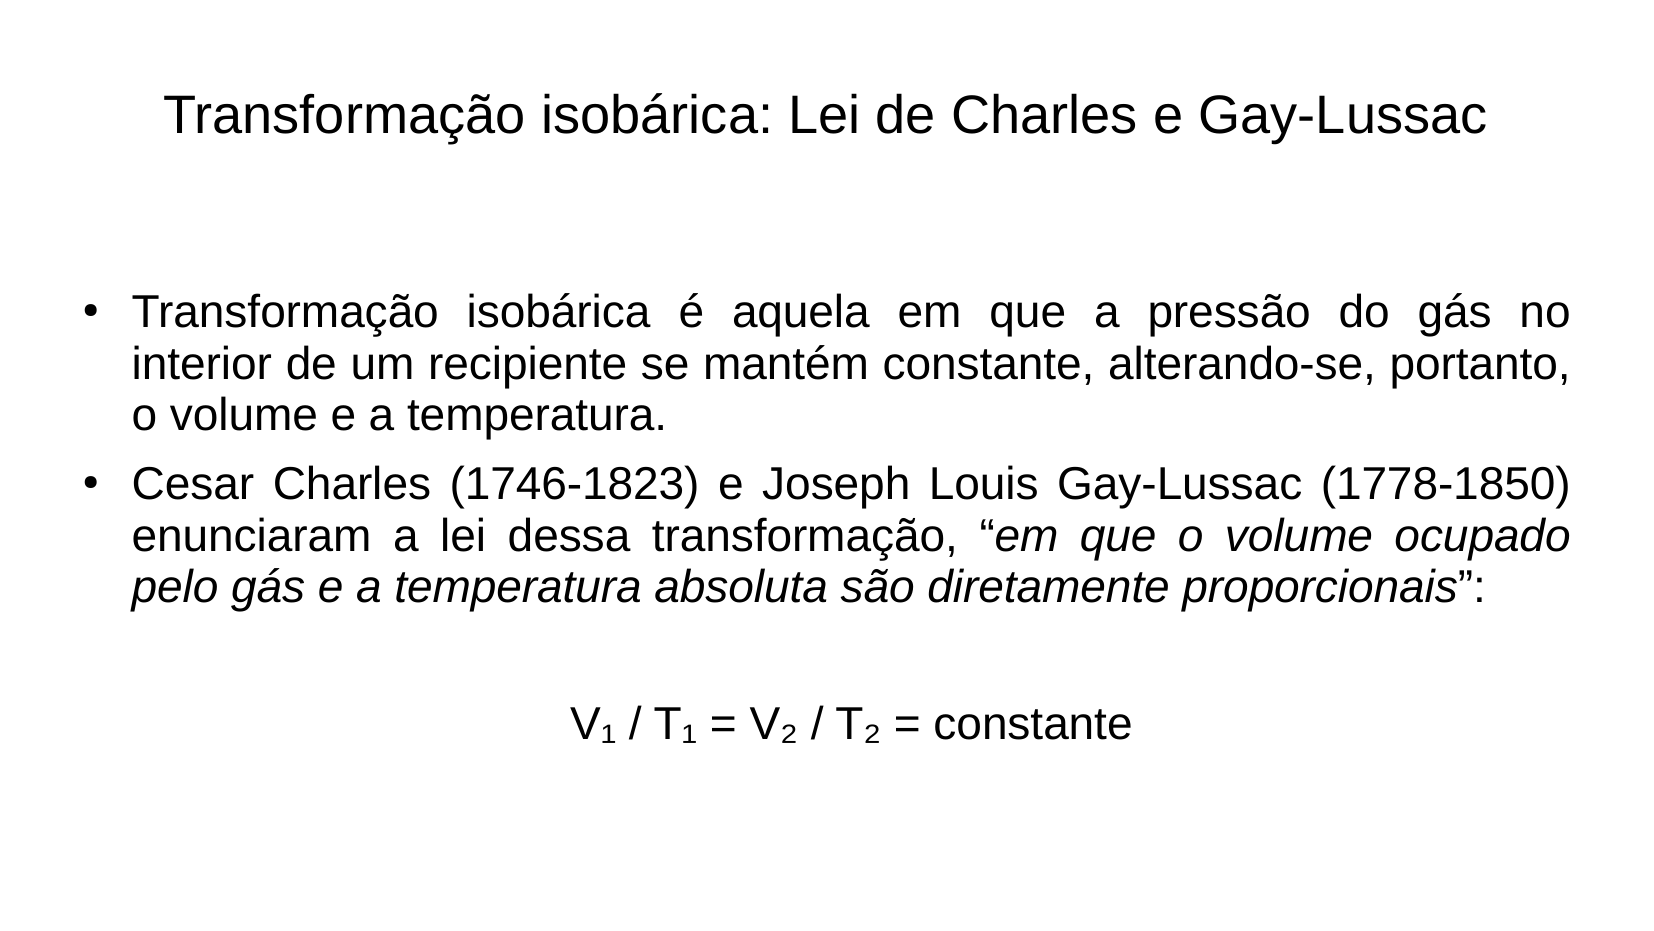

# Transformação isobárica: Lei de Charles e Gay-Lussac
Transformação isobárica é aquela em que a pressão do gás no interior de um recipiente se mantém constante, alterando-se, portanto, o volume e a temperatura.
Cesar Charles (1746-1823) e Joseph Louis Gay-Lussac (1778-1850) enunciaram a lei dessa transformação, “em que o volume ocupado pelo gás e a temperatura absoluta são diretamente proporcionais”:
V₁ / T₁ = V₂ / T₂ = constante